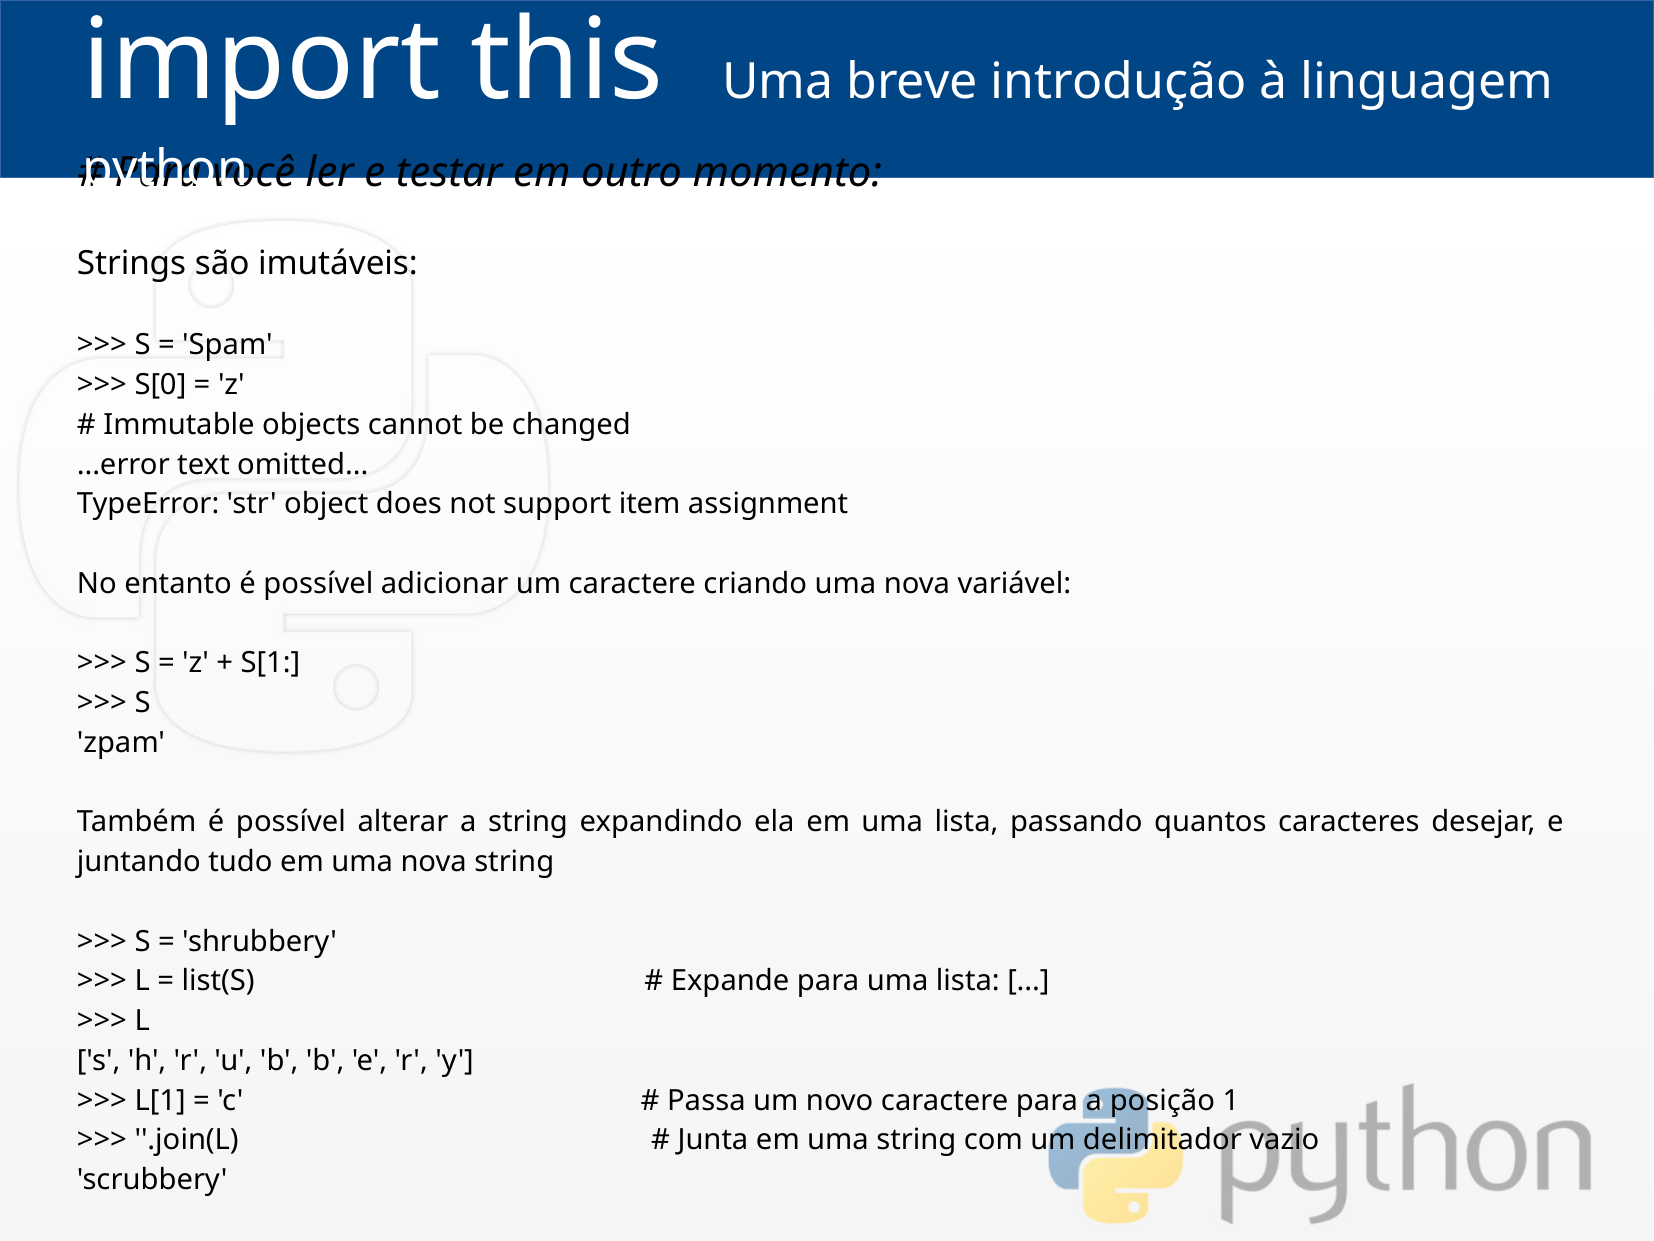

import this Uma breve introdução à linguagem python
# # Para você ler e testar em outro momento:
Strings são imutáveis:
>>> S = 'Spam'
>>> S[0] = 'z'
# Immutable objects cannot be changed
...error text omitted...
TypeError: 'str' object does not support item assignment
No entanto é possível adicionar um caractere criando uma nova variável:
>>> S = 'z' + S[1:]
>>> S
'zpam'
Também é possível alterar a string expandindo ela em uma lista, passando quantos caracteres desejar, e juntando tudo em uma nova string
>>> S = 'shrubbery'
>>> L = list(S) # Expande para uma lista: [...]
>>> L
['s', 'h', 'r', 'u', 'b', 'b', 'e', 'r', 'y']
>>> L[1] = 'c' # Passa um novo caractere para a posição 1
>>> ''.join(L) # Junta em uma string com um delimitador vazio
'scrubbery'